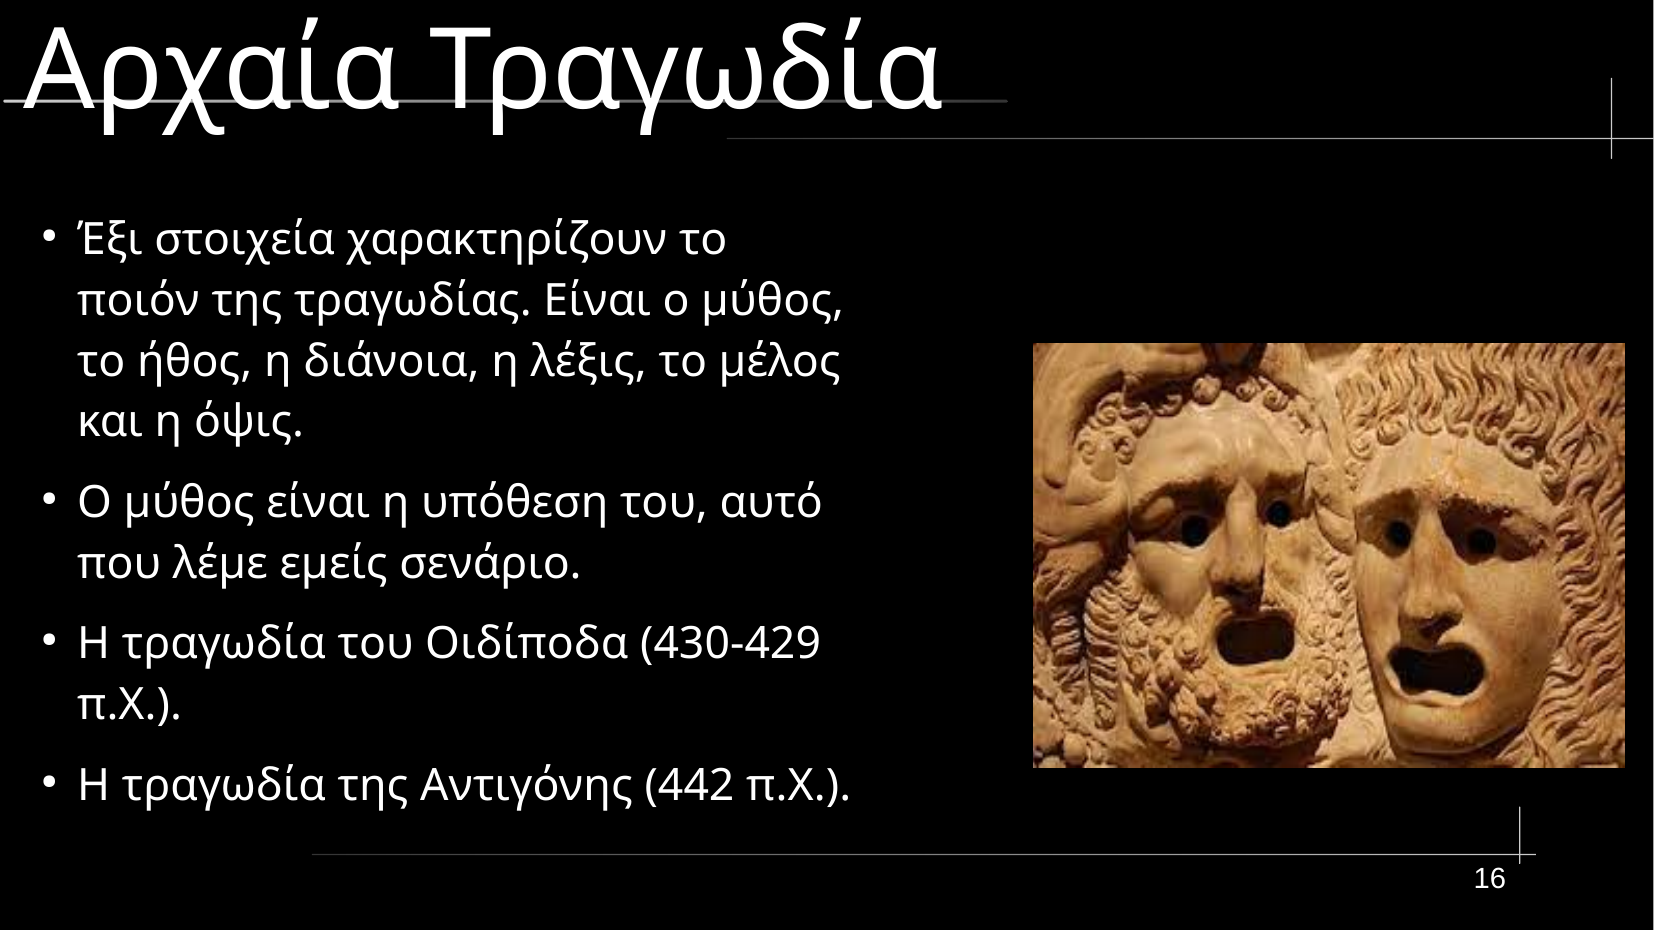

# Αρχαία Τραγωδία
Έξι στοιχεία χαρακτηρίζουν το ποιόν της τραγωδίας. Είναι ο μύθος, το ήθος, η διάνοια, η λέξις, το μέλος και η όψις.
Ο μύθος είναι η υπόθεση του, αυτό που λέμε εμείς σενάριο.
Η τραγωδία του Οιδίποδα (430-429 π.Χ.).
Η τραγωδία της Αντιγόνης (442 π.Χ.).
16